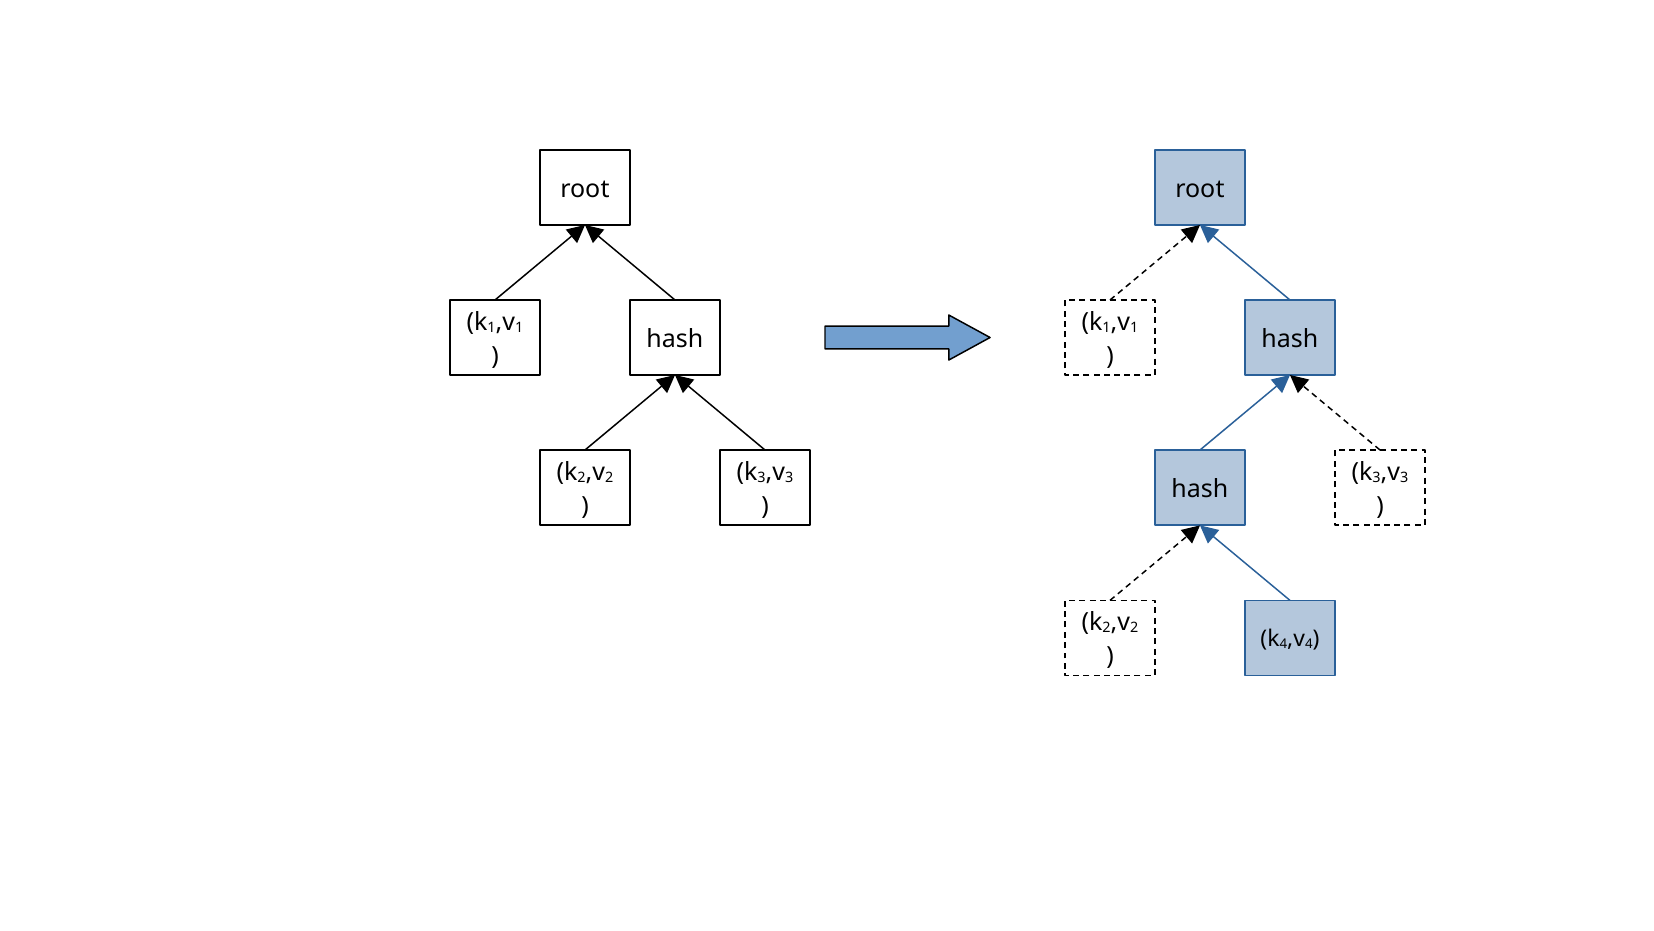

root
(k1,v1)
hash
(k2,v2)
(k3,v3)
root
(k1,v1)
hash
hash
(k3,v3)
(k2,v2)
(k4,v4)